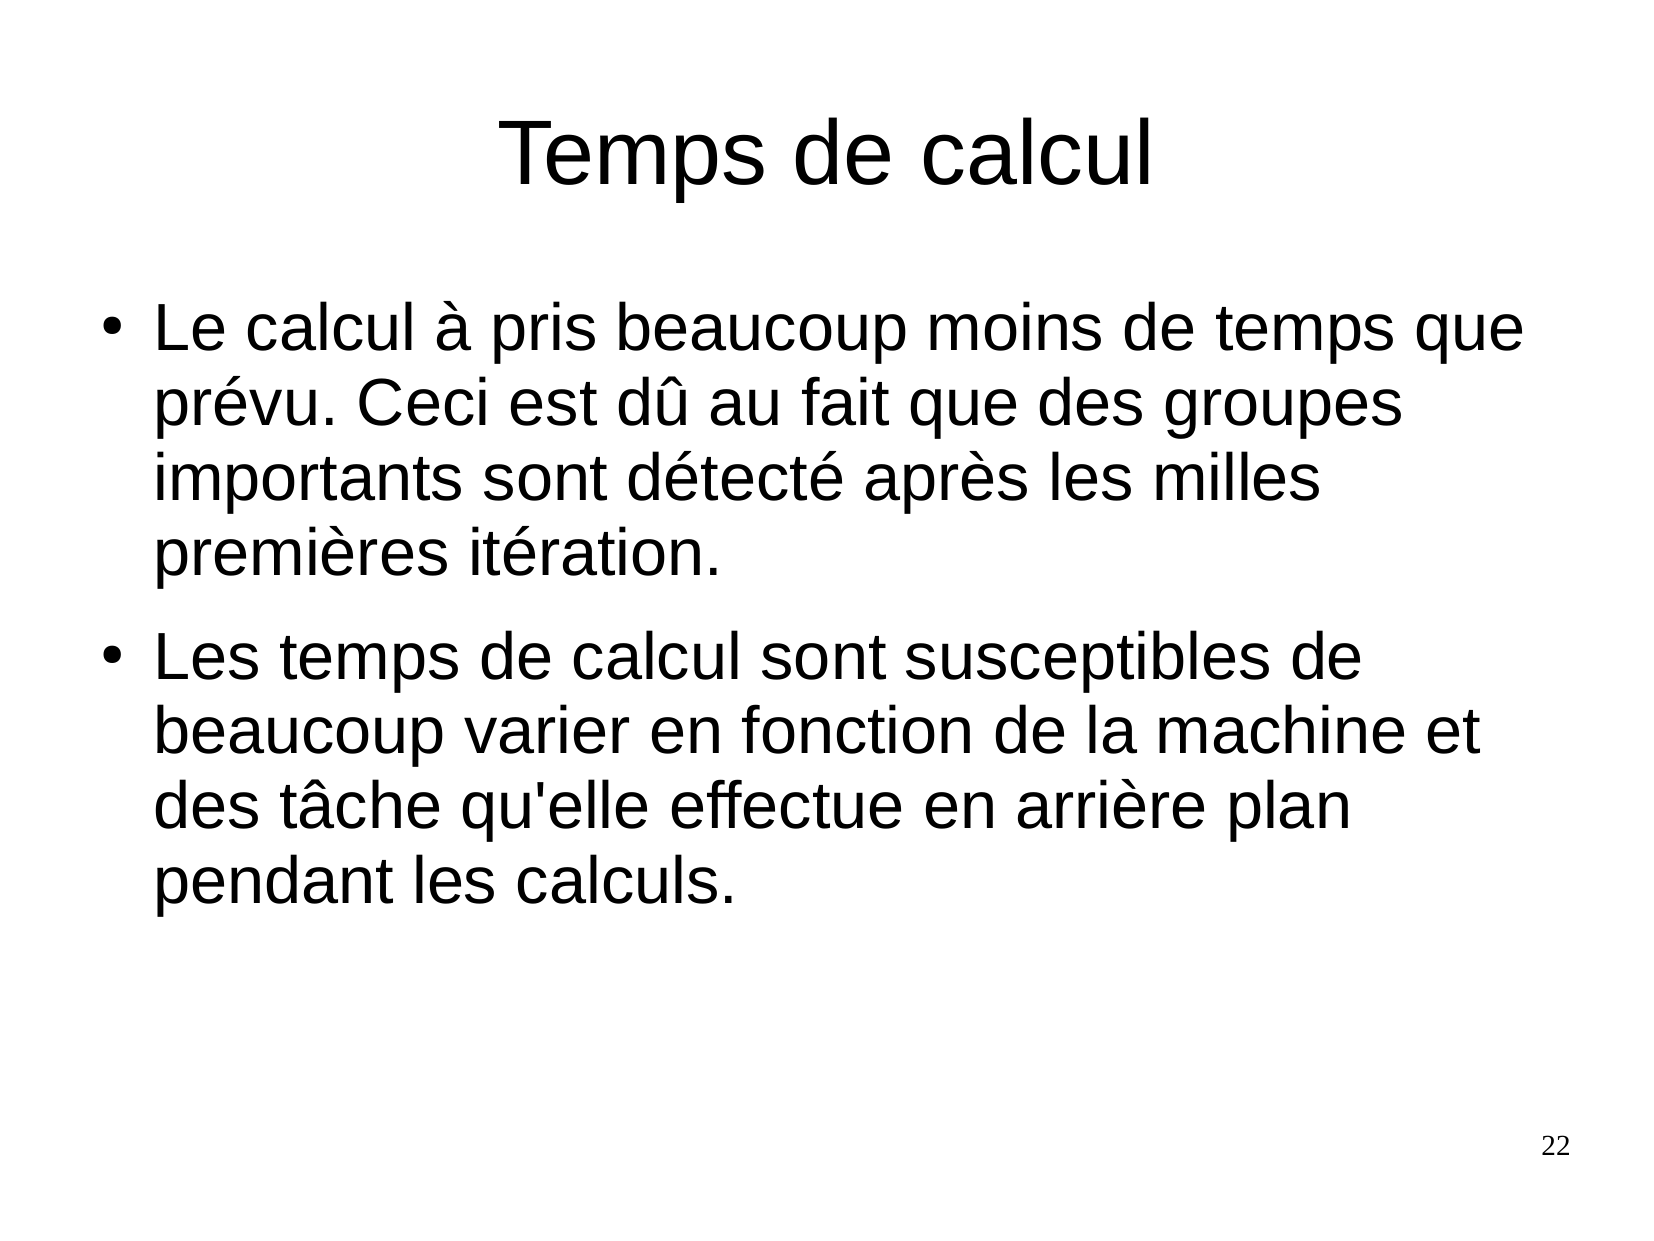

# Temps de calcul
Le calcul à pris beaucoup moins de temps que prévu. Ceci est dû au fait que des groupes importants sont détecté après les milles premières itération.
Les temps de calcul sont susceptibles de beaucoup varier en fonction de la machine et des tâche qu'elle effectue en arrière plan pendant les calculs.
22